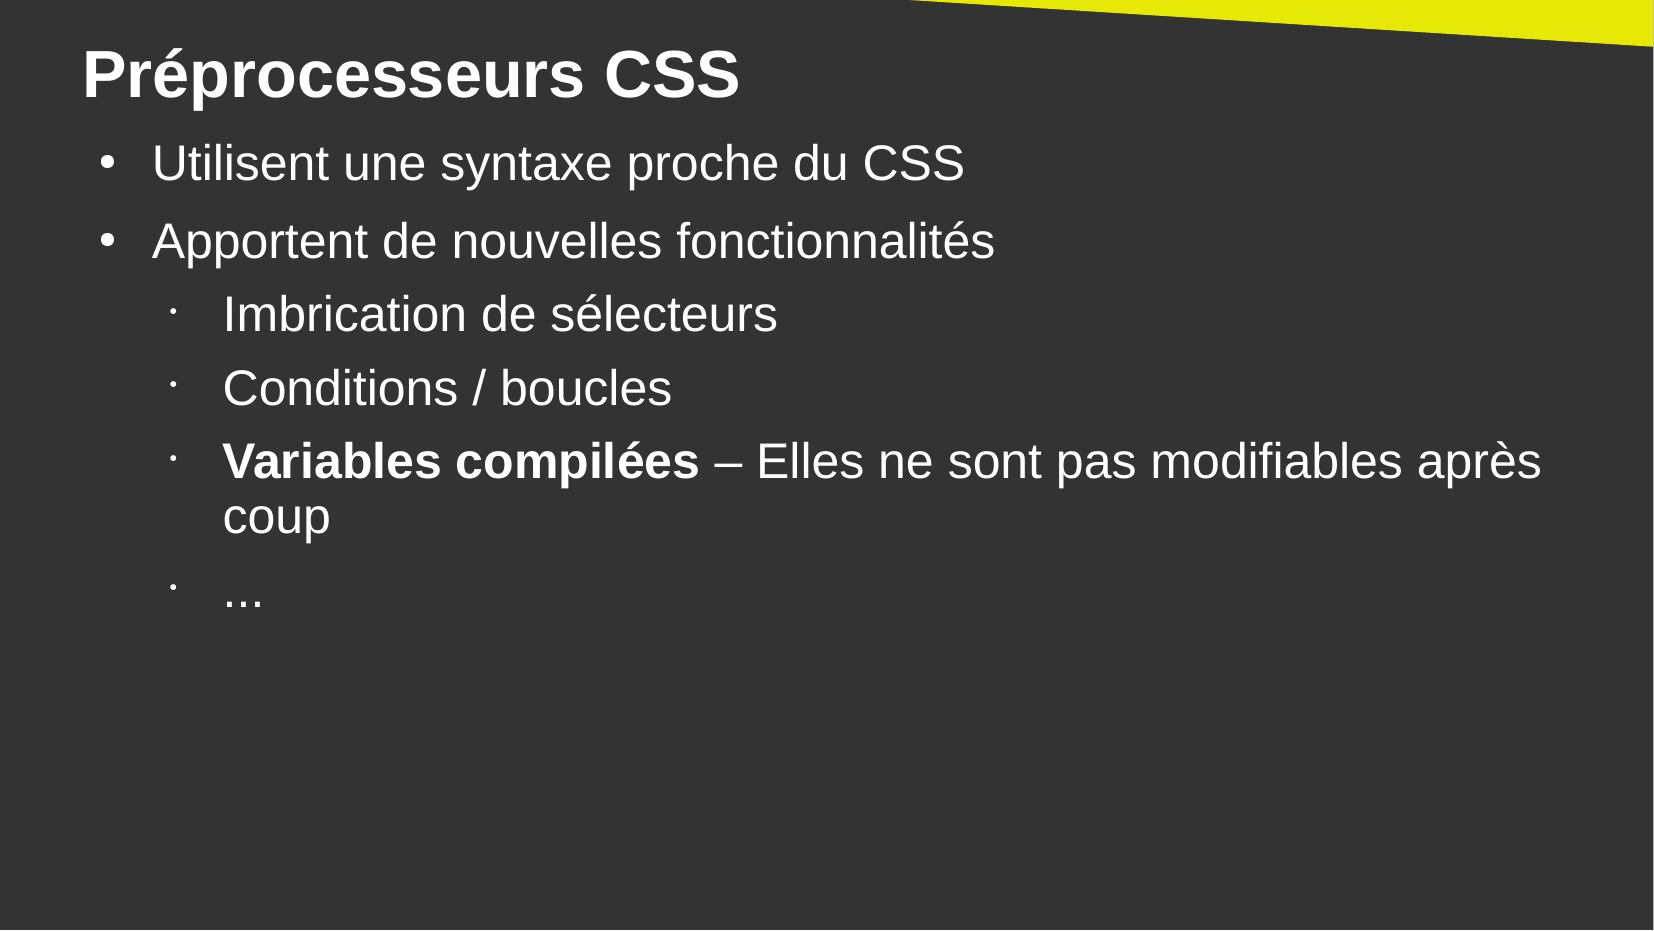

# Préprocesseurs CSS
Utilisent une syntaxe proche du CSS
Apportent de nouvelles fonctionnalités
Imbrication de sélecteurs
Conditions / boucles
Variables compilées – Elles ne sont pas modifiables après coup
...